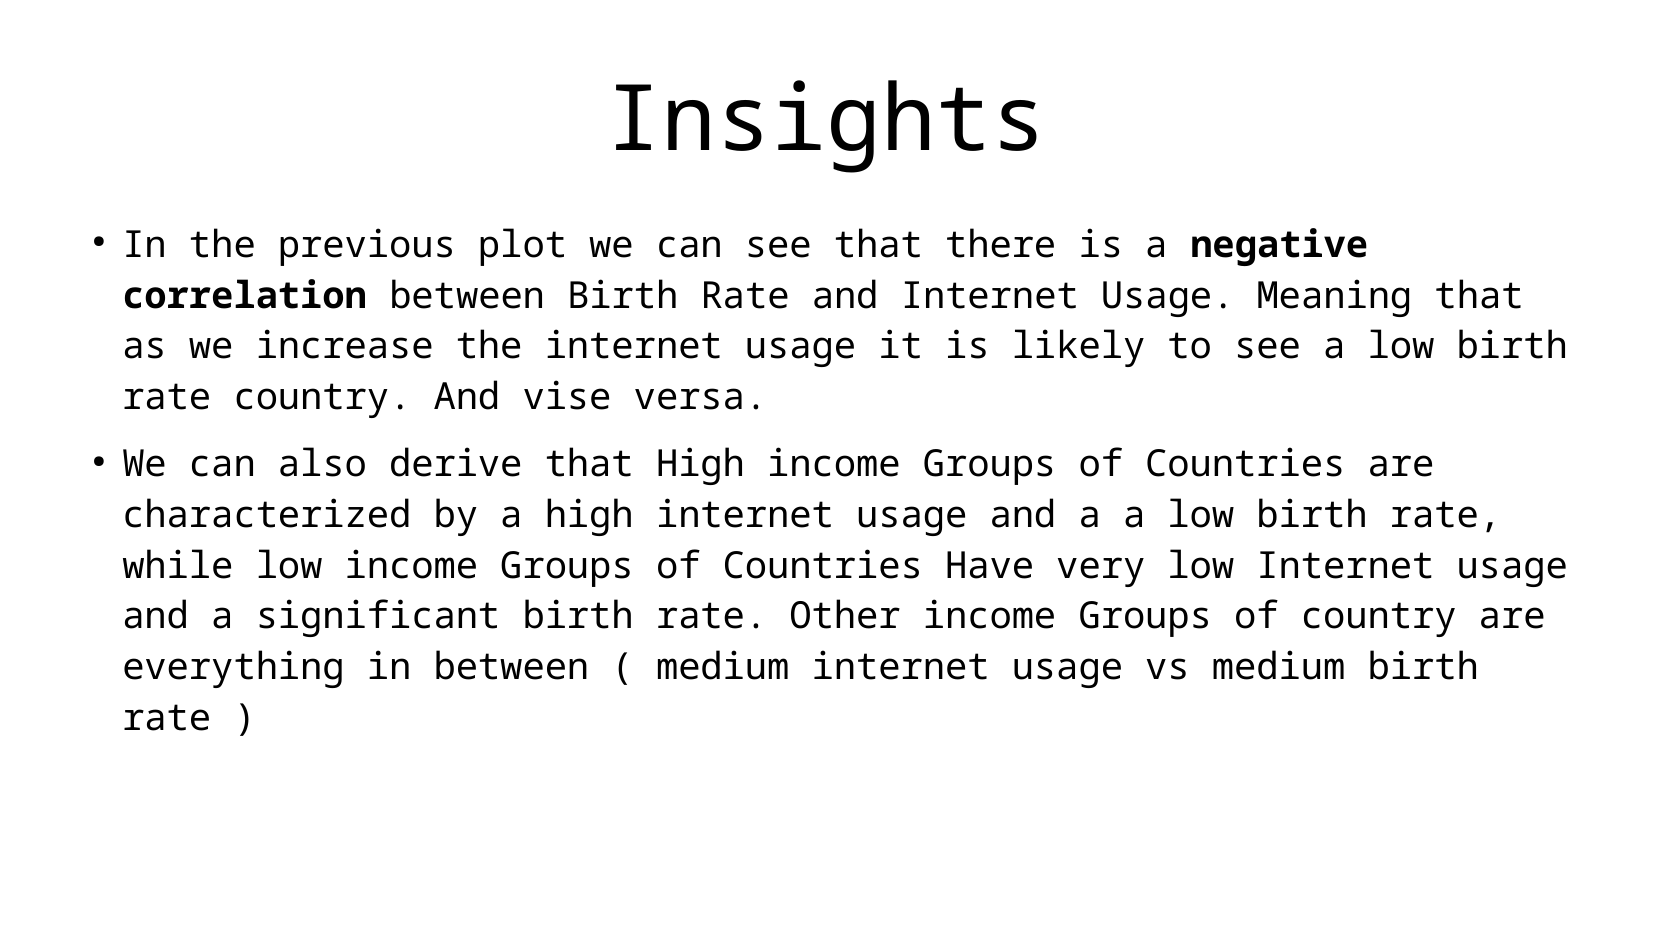

# Insights
In the previous plot we can see that there is a negative correlation between Birth Rate and Internet Usage. Meaning that as we increase the internet usage it is likely to see a low birth rate country. And vise versa.
We can also derive that High income Groups of Countries are characterized by a high internet usage and a a low birth rate, while low income Groups of Countries Have very low Internet usage and a significant birth rate. Other income Groups of country are everything in between ( medium internet usage vs medium birth rate )